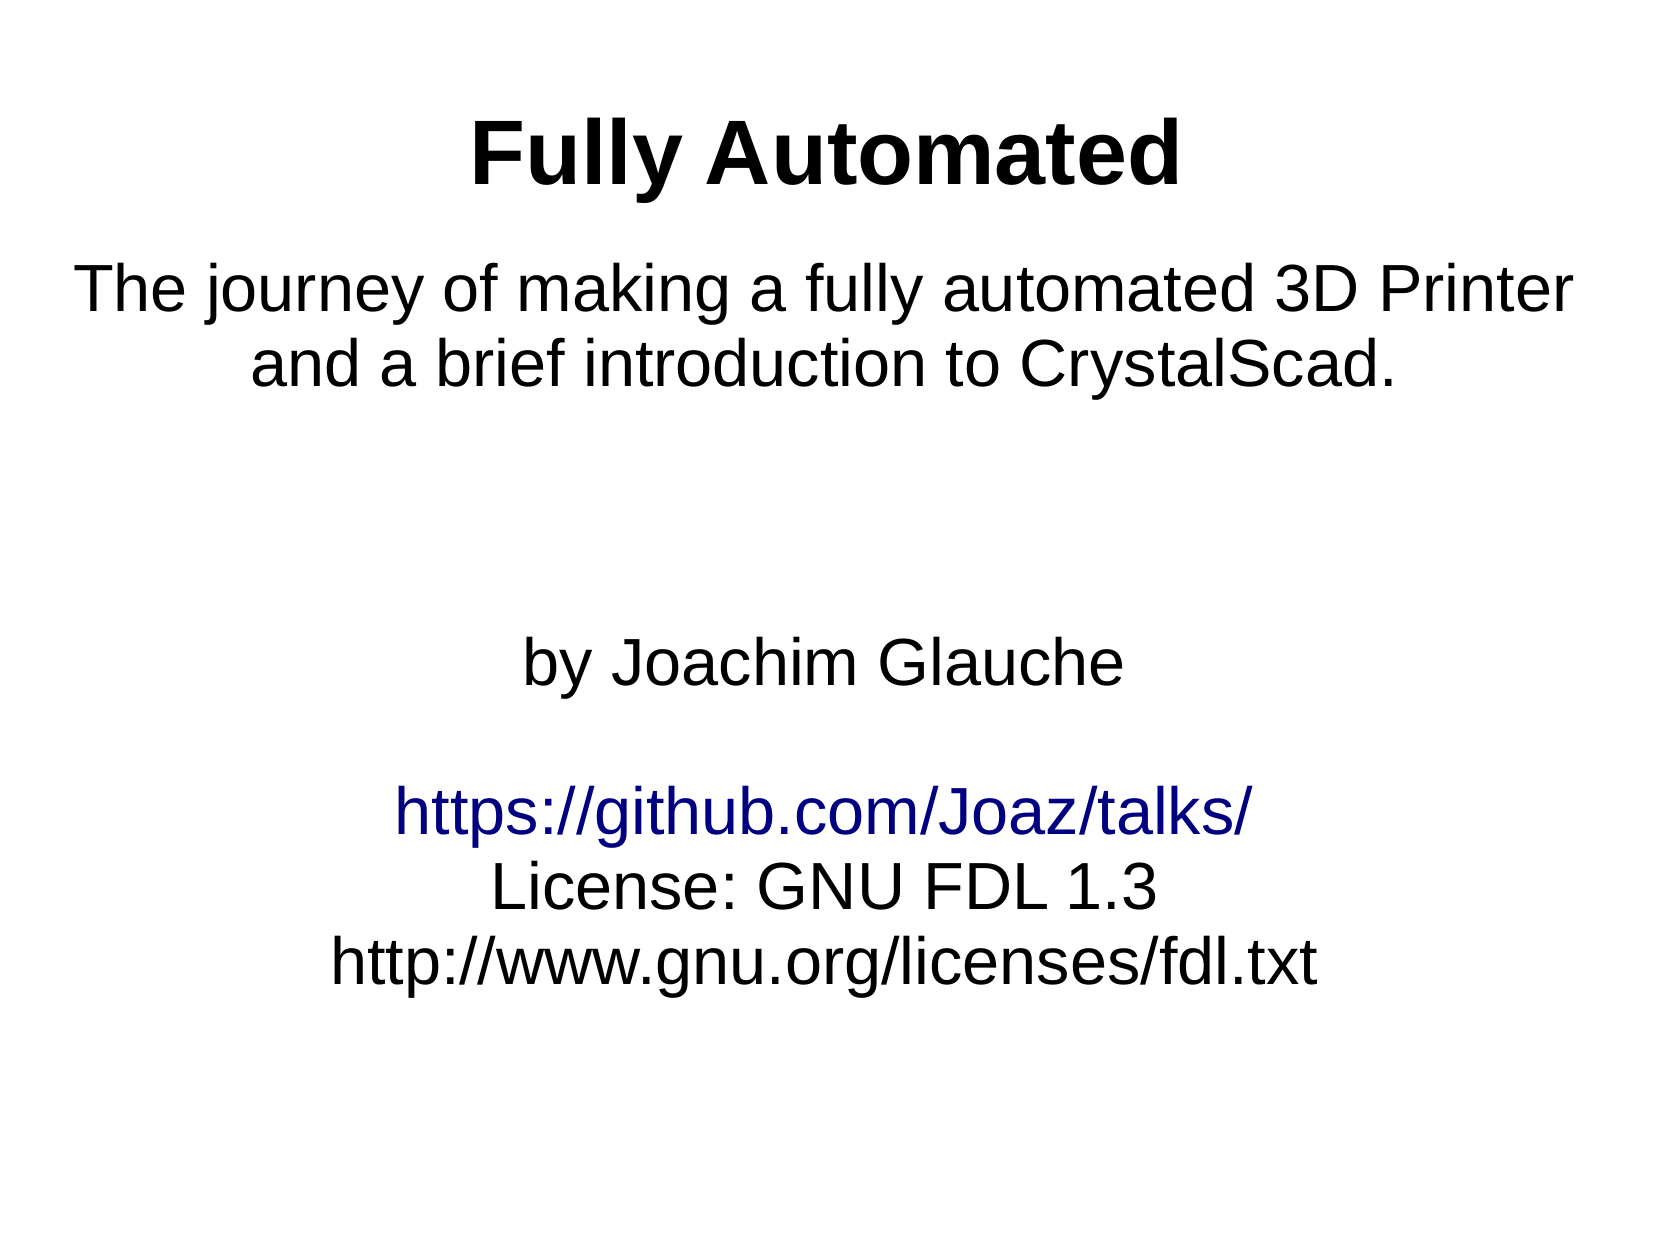

# Fully Automated
The journey of making a fully automated 3D Printer
and a brief introduction to CrystalScad.
by Joachim Glauche
https://github.com/Joaz/talks/
License: GNU FDL 1.3
http://www.gnu.org/licenses/fdl.txt